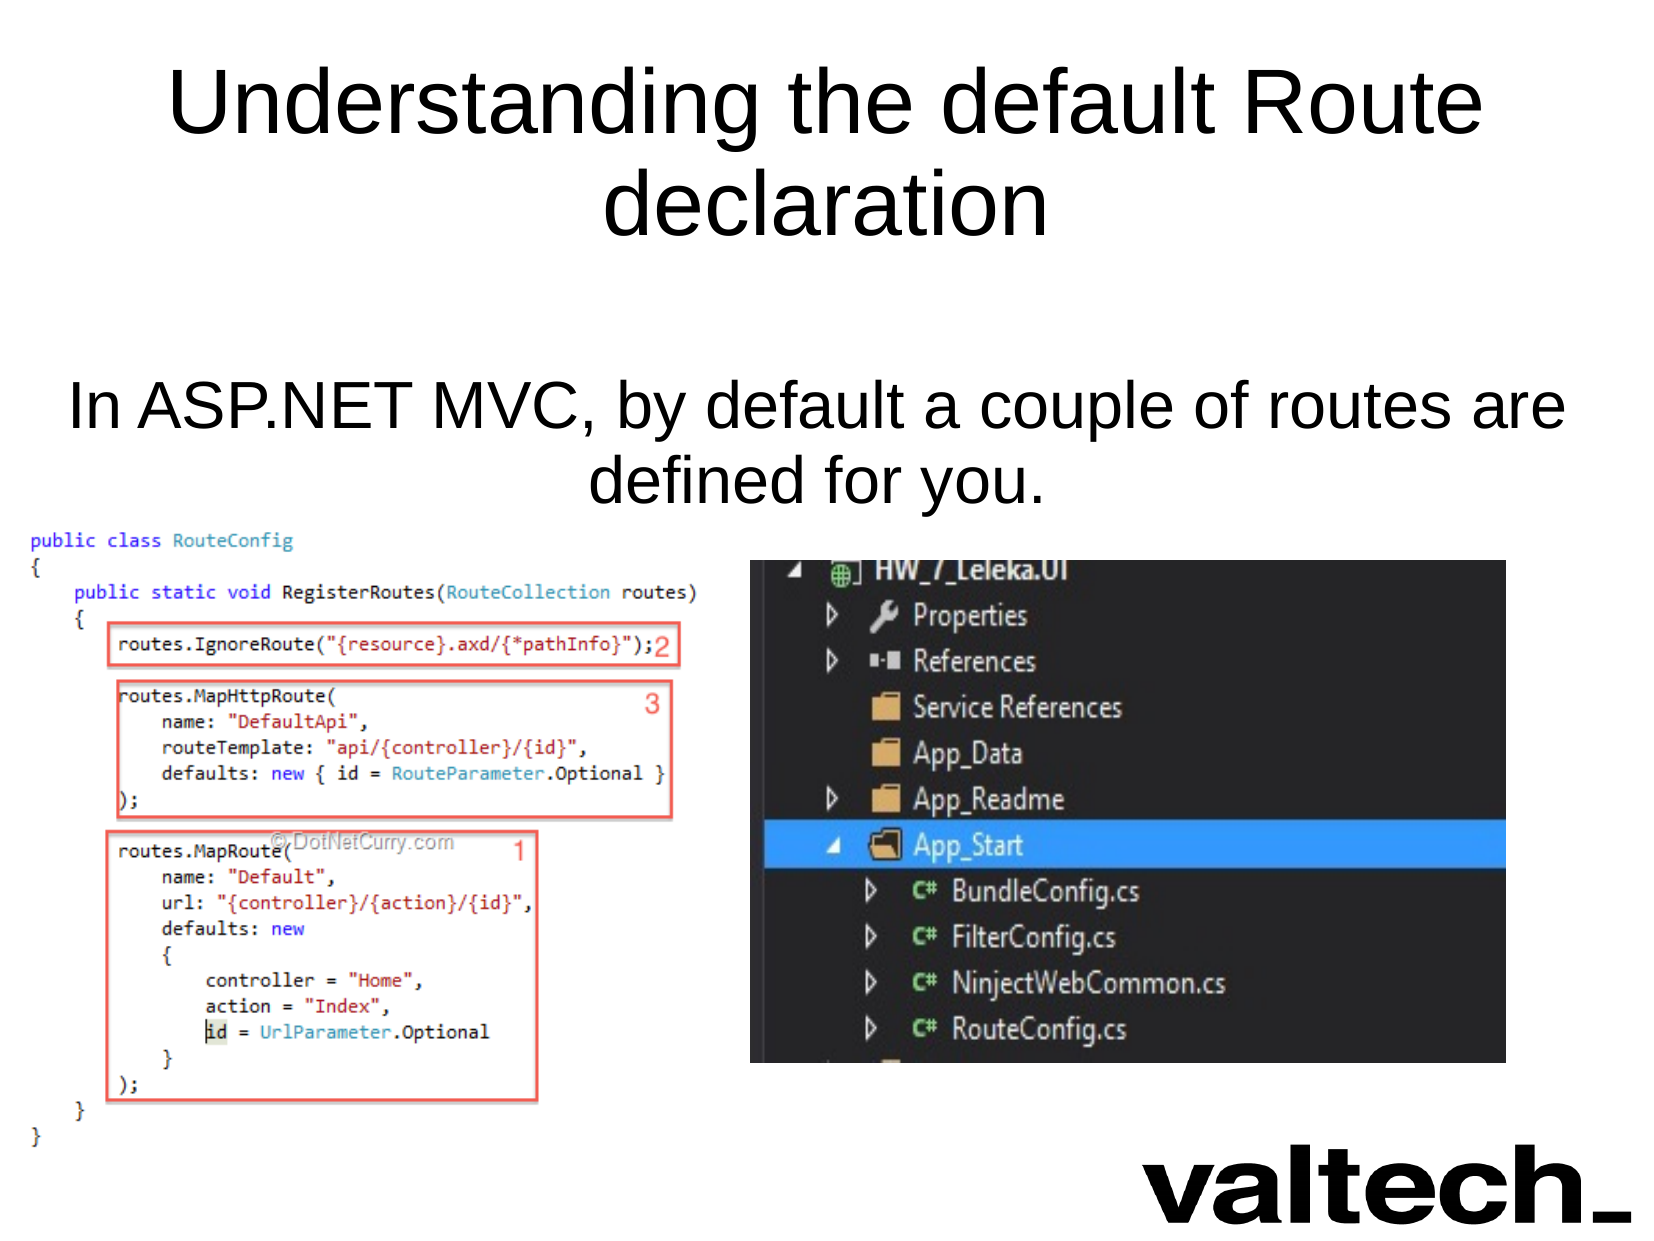

# Understanding the default Route declaration
In ASP.NET MVC, by default a couple of routes are defined for you.